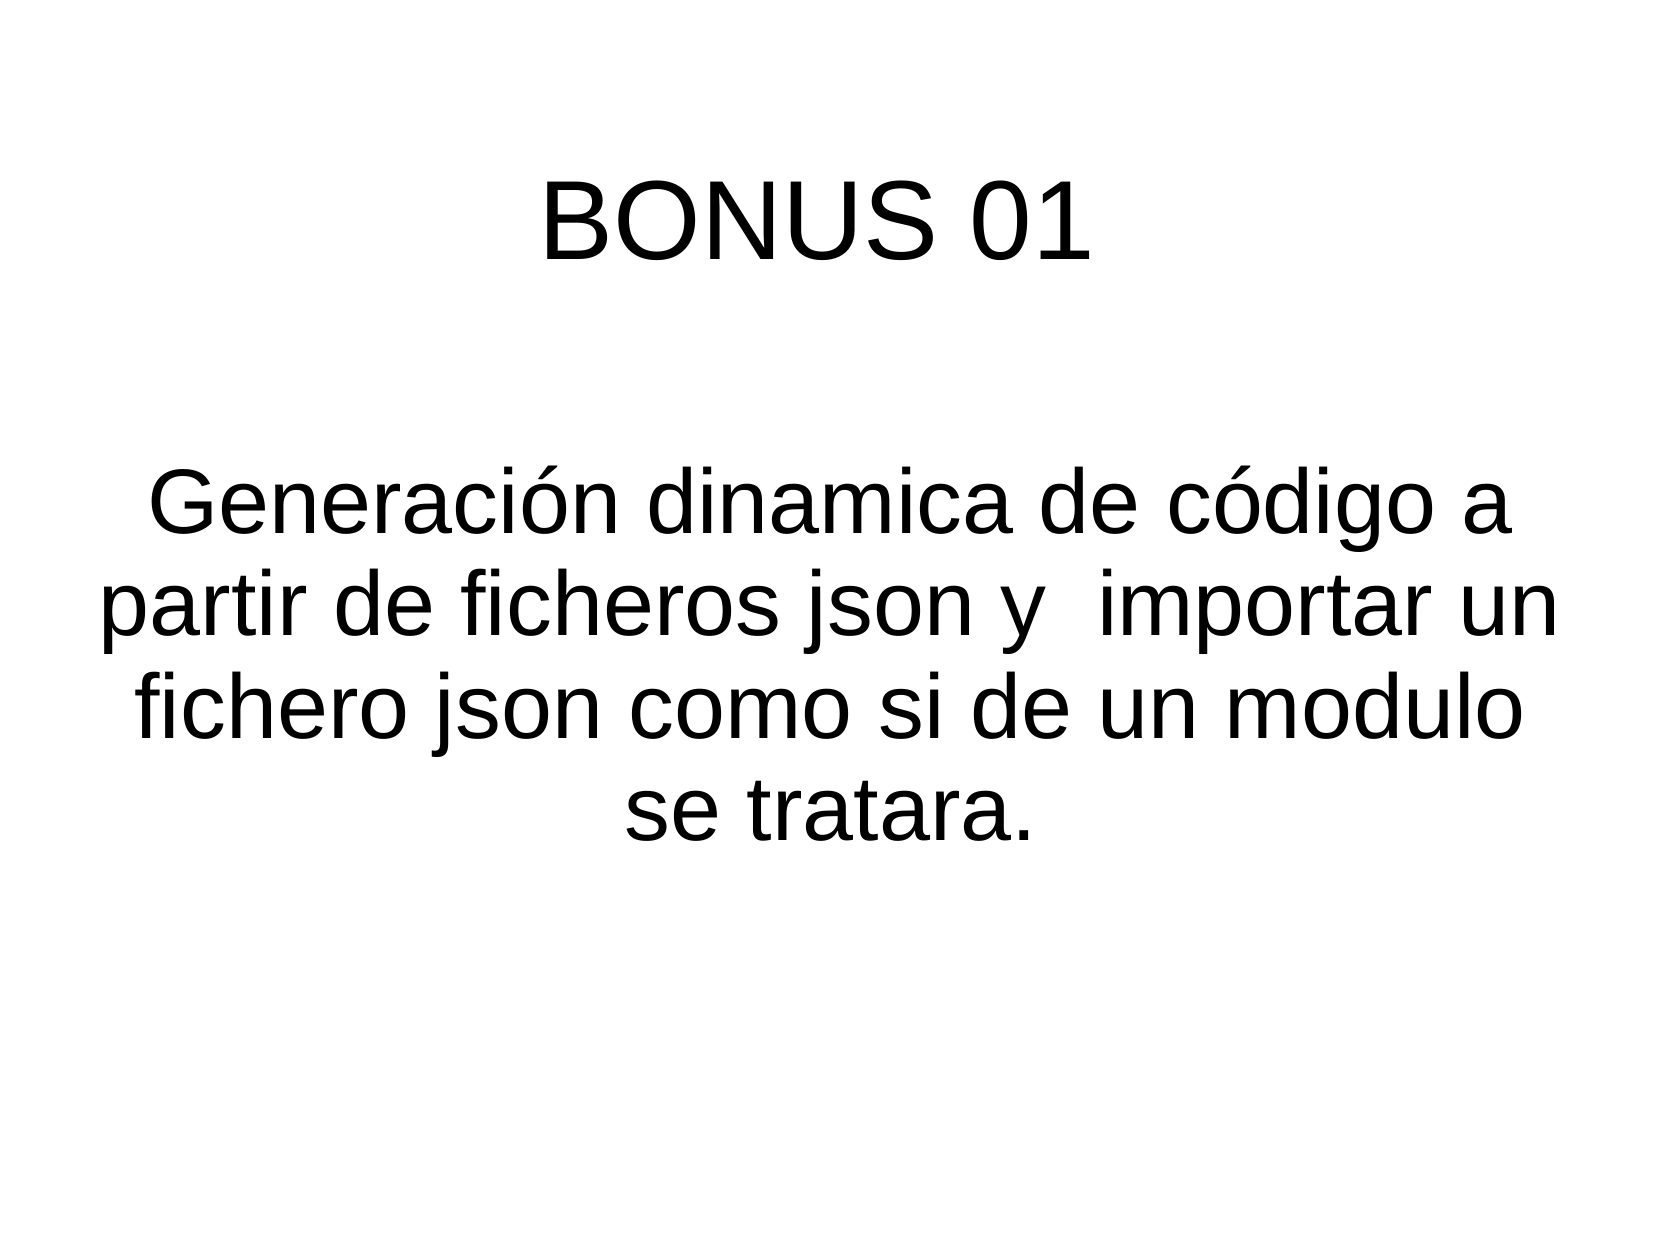

BONUS 01
# Generación dinamica de código a partir de ficheros json y importar un fichero json como si de un modulo se tratara.